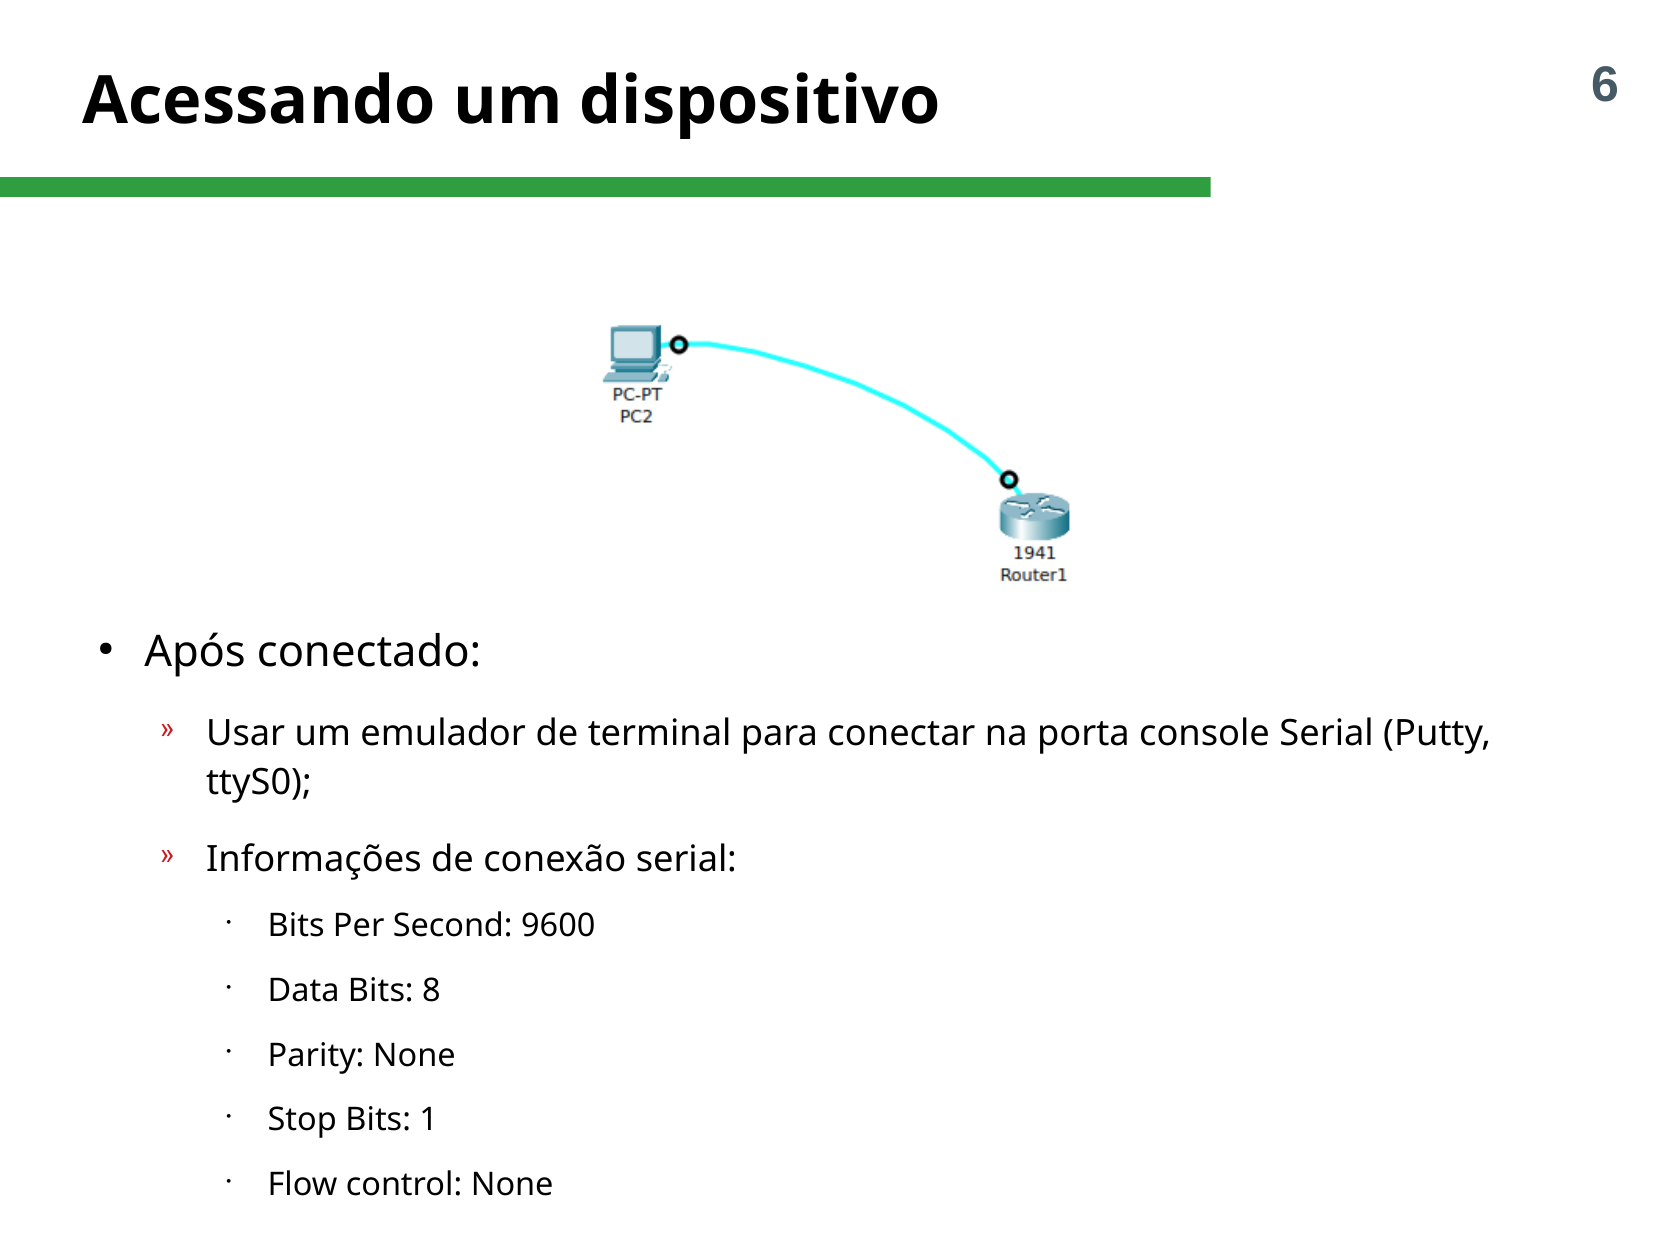

# Acessando um dispositivo
Após conectado:
Usar um emulador de terminal para conectar na porta console Serial (Putty, ttyS0);
Informações de conexão serial:
Bits Per Second: 9600
Data Bits: 8
Parity: None
Stop Bits: 1
Flow control: None